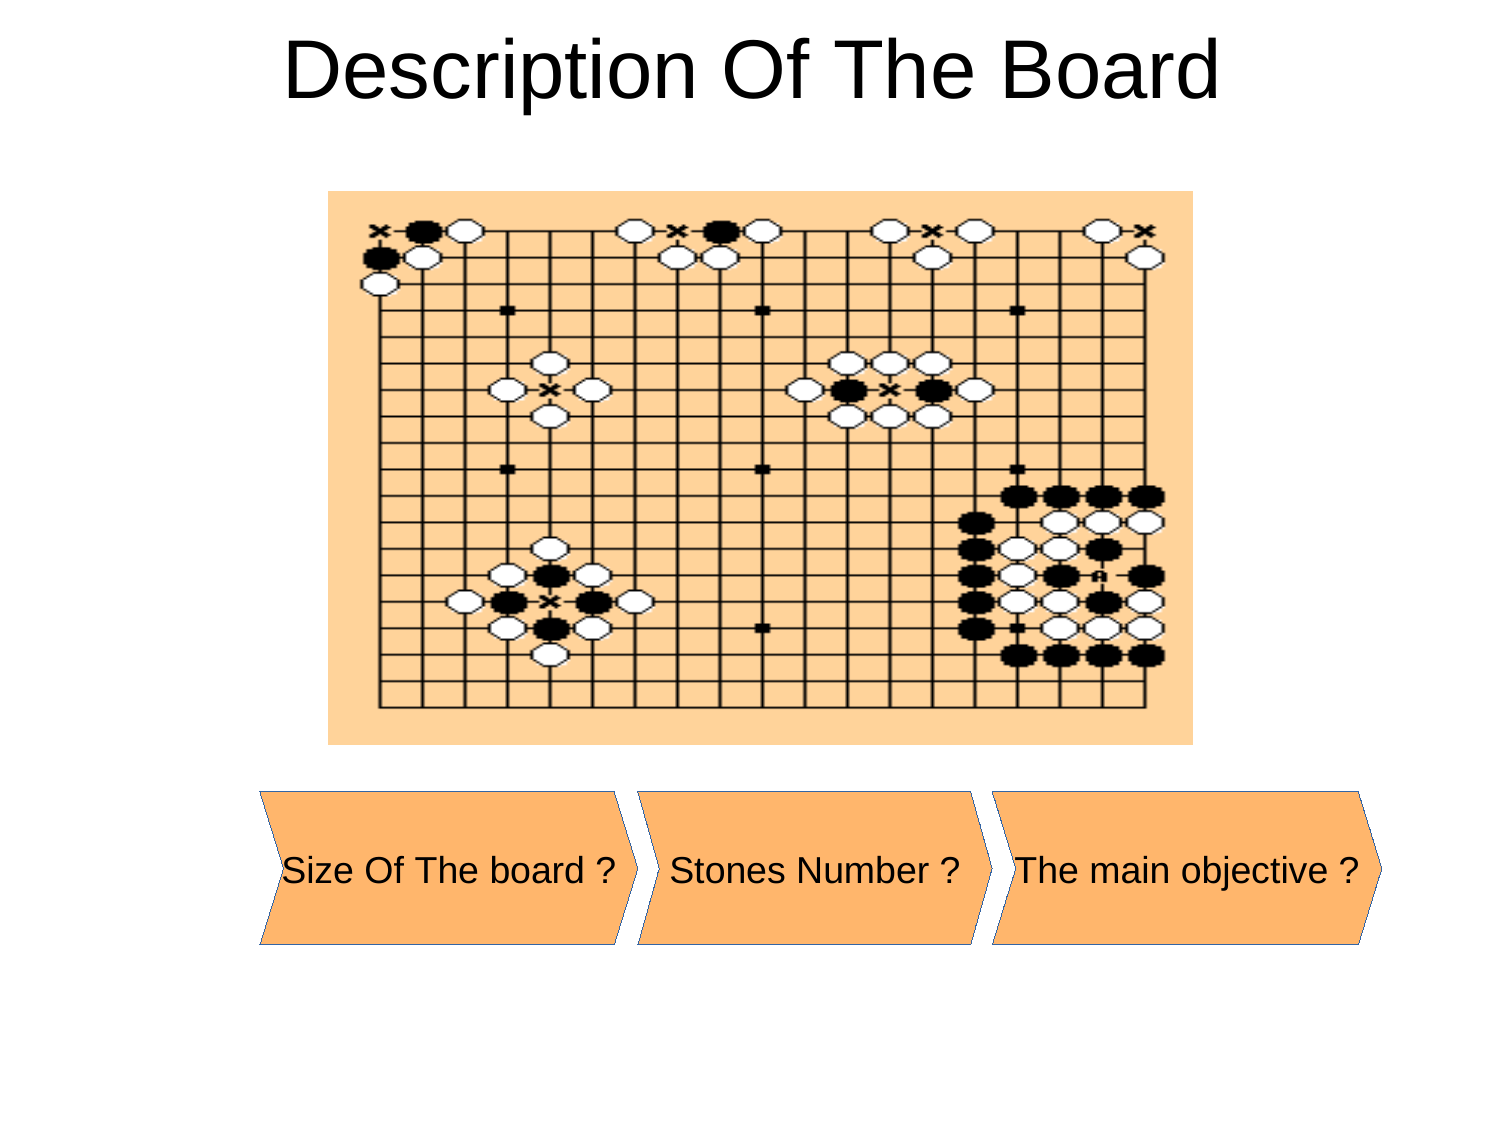

Description Of The Board
Size Of The board ?
Stones Number ?
The main objective ?